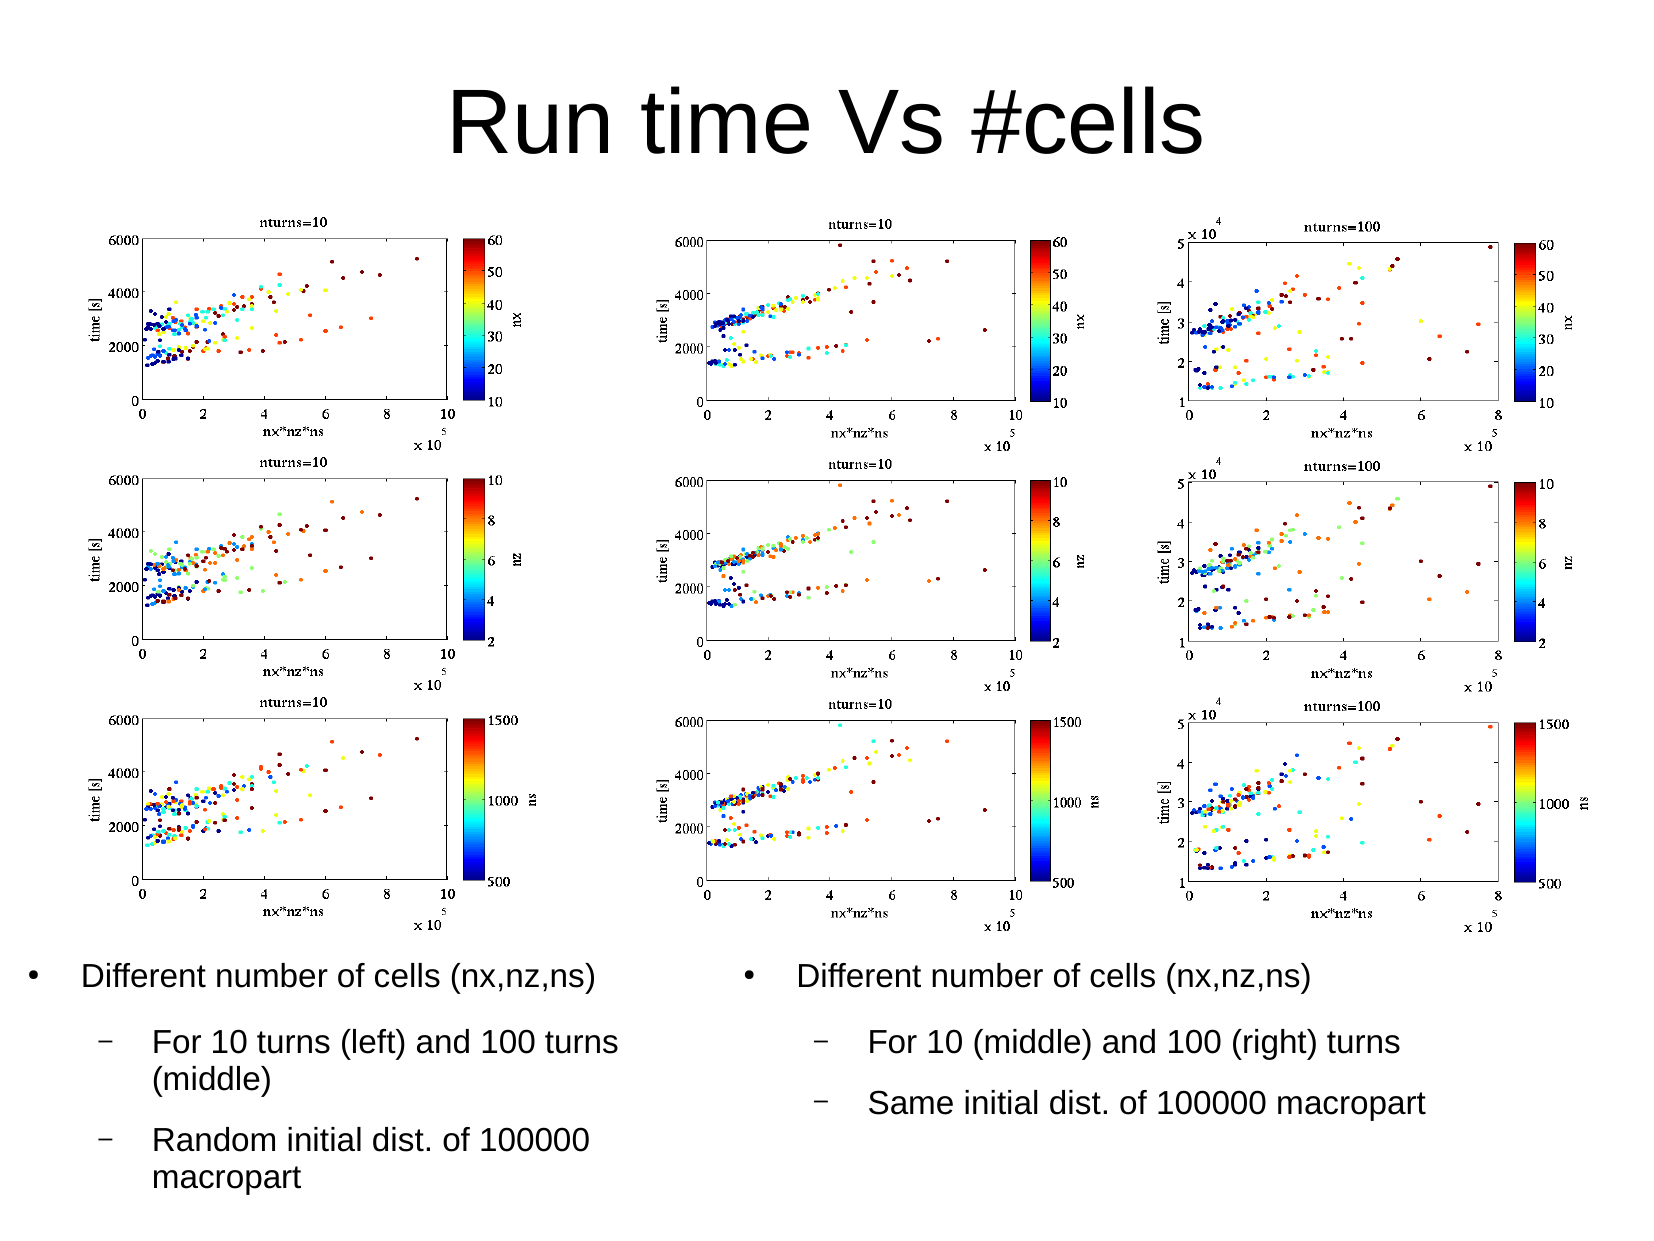

# Run time Vs #cells
Different number of cells (nx,nz,ns)
For 10 turns (left) and 100 turns (middle)
Random initial dist. of 100000 macropart
Different number of cells (nx,nz,ns)
For 10 (middle) and 100 (right) turns
Same initial dist. of 100000 macropart